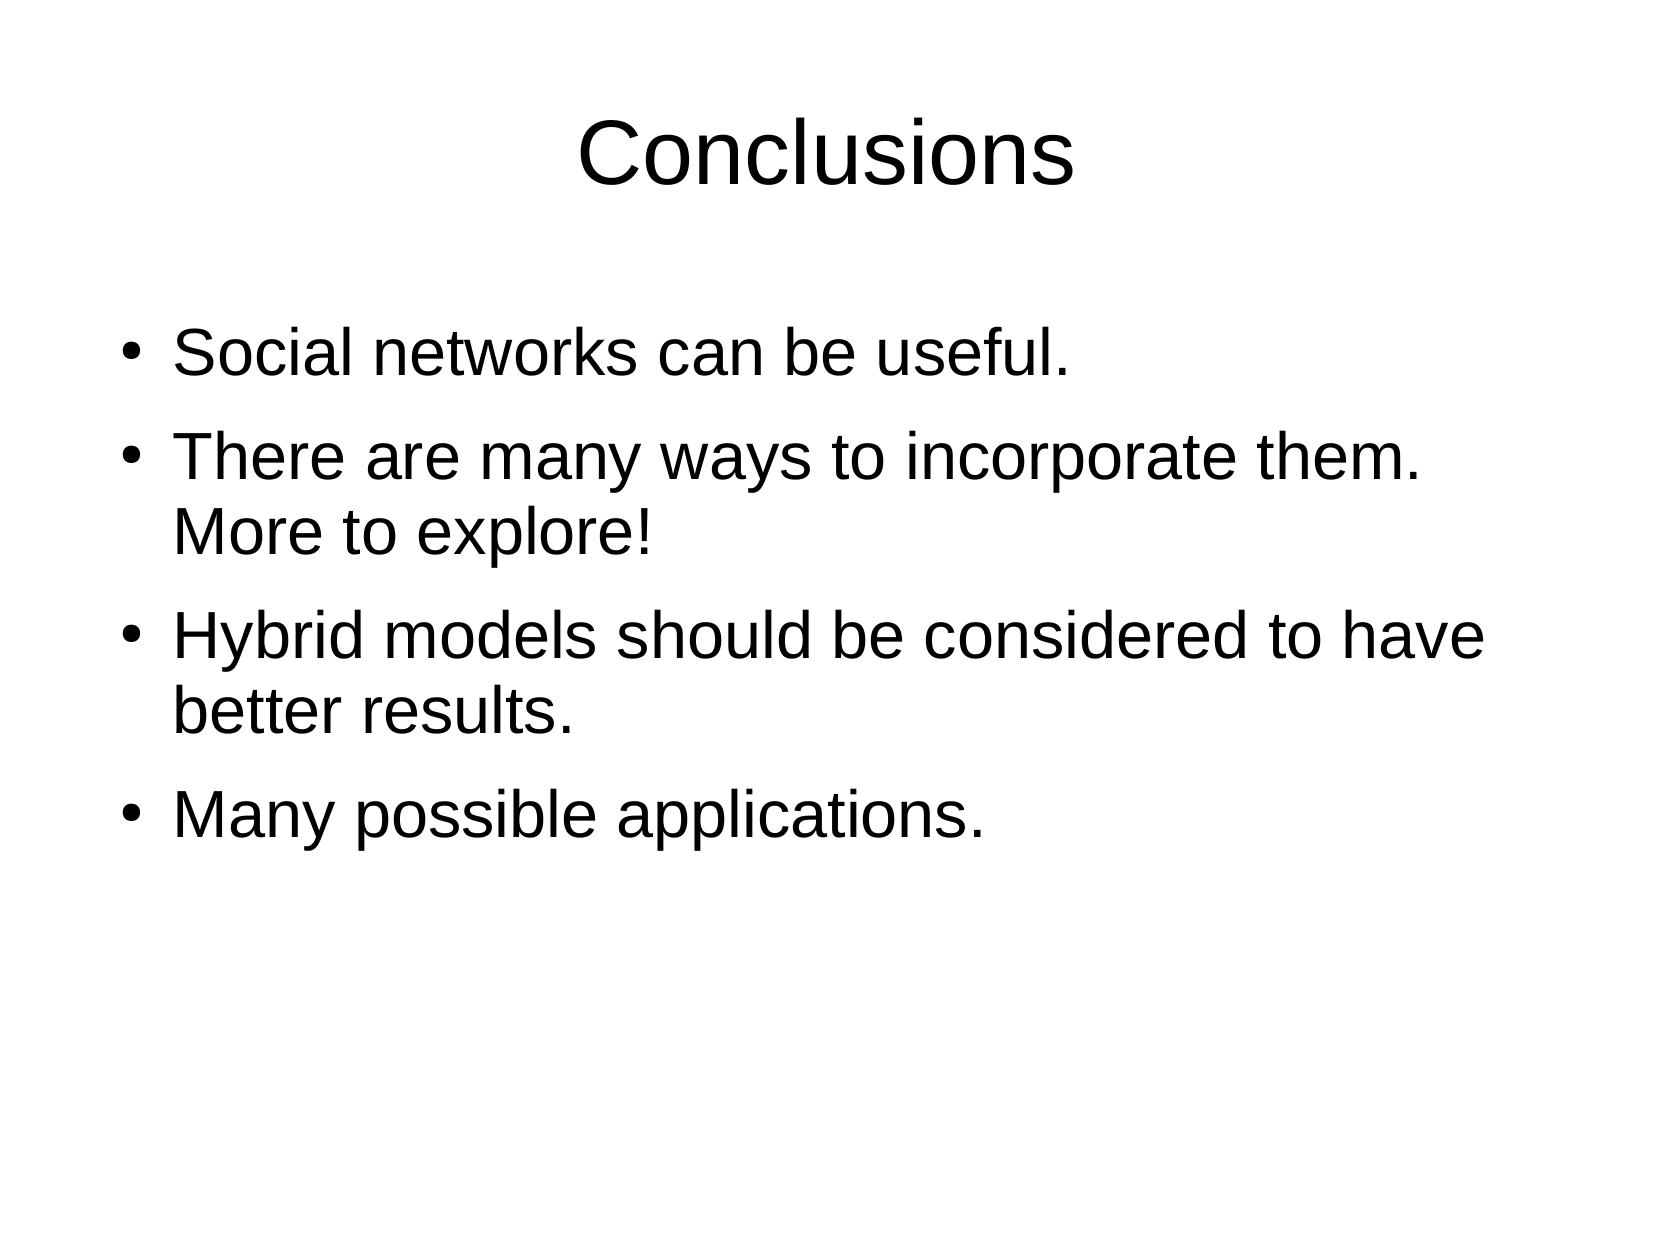

# Conclusions
Social networks can be useful.
There are many ways to incorporate them. More to explore!
Hybrid models should be considered to have better results.
Many possible applications.